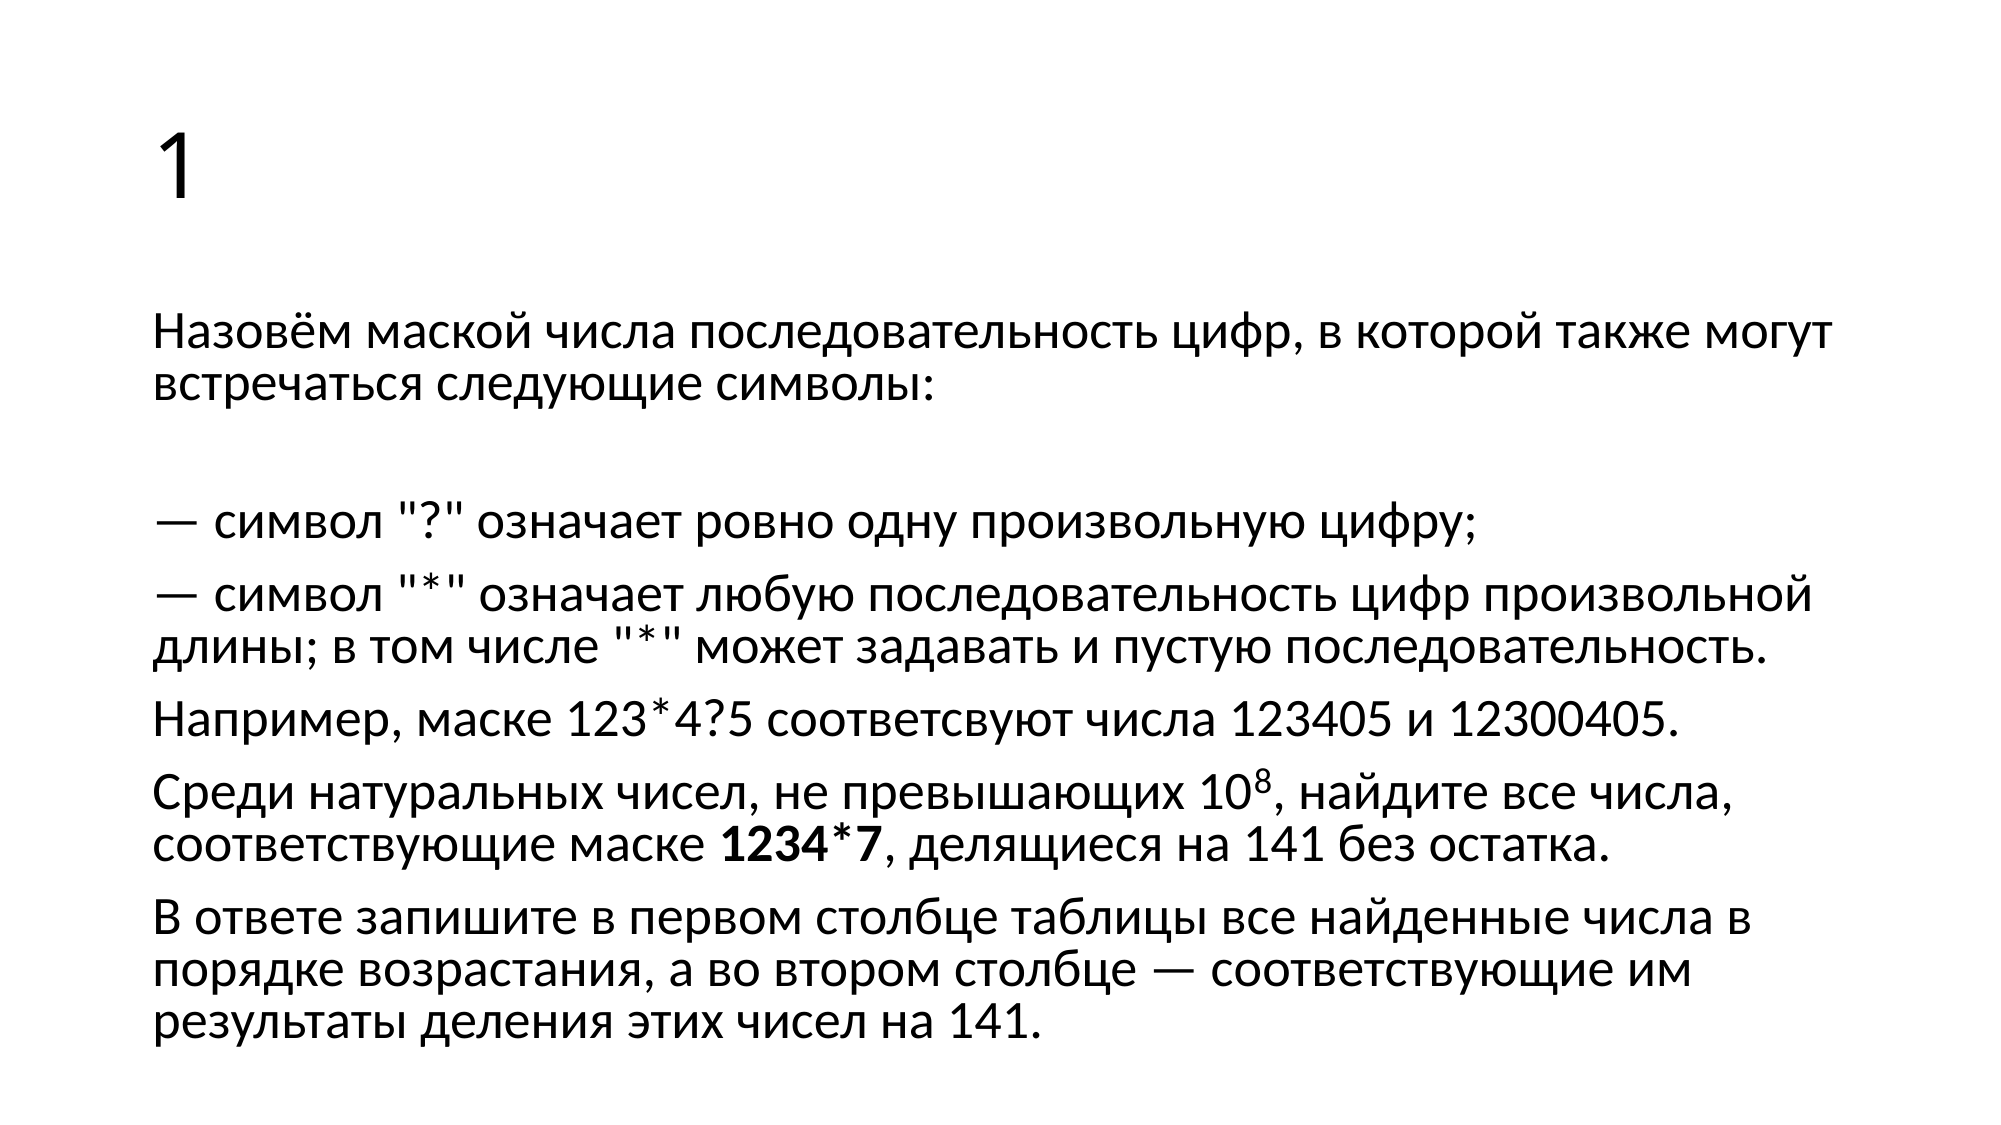

# 1
Назовём маской числа последовательность цифр, в которой также могут встречаться следующие символы:
— символ "?" означает ровно одну произвольную цифру;
— символ "*" означает любую последовательность цифр произвольной длины; в том числе "*" может задавать и пустую последовательность.
Например, маске 123*4?5 соответсвуют числа 123405 и 12300405.
Среди натуральных чисел, не превышающих 108, найдите все числа, соответствующие маске 1234*7, делящиеся на 141 без остатка.
В ответе запишите в первом столбце таблицы все найденные числа в порядке возрастания, а во втором столбце — соответствующие им результаты деления этих чисел на 141.